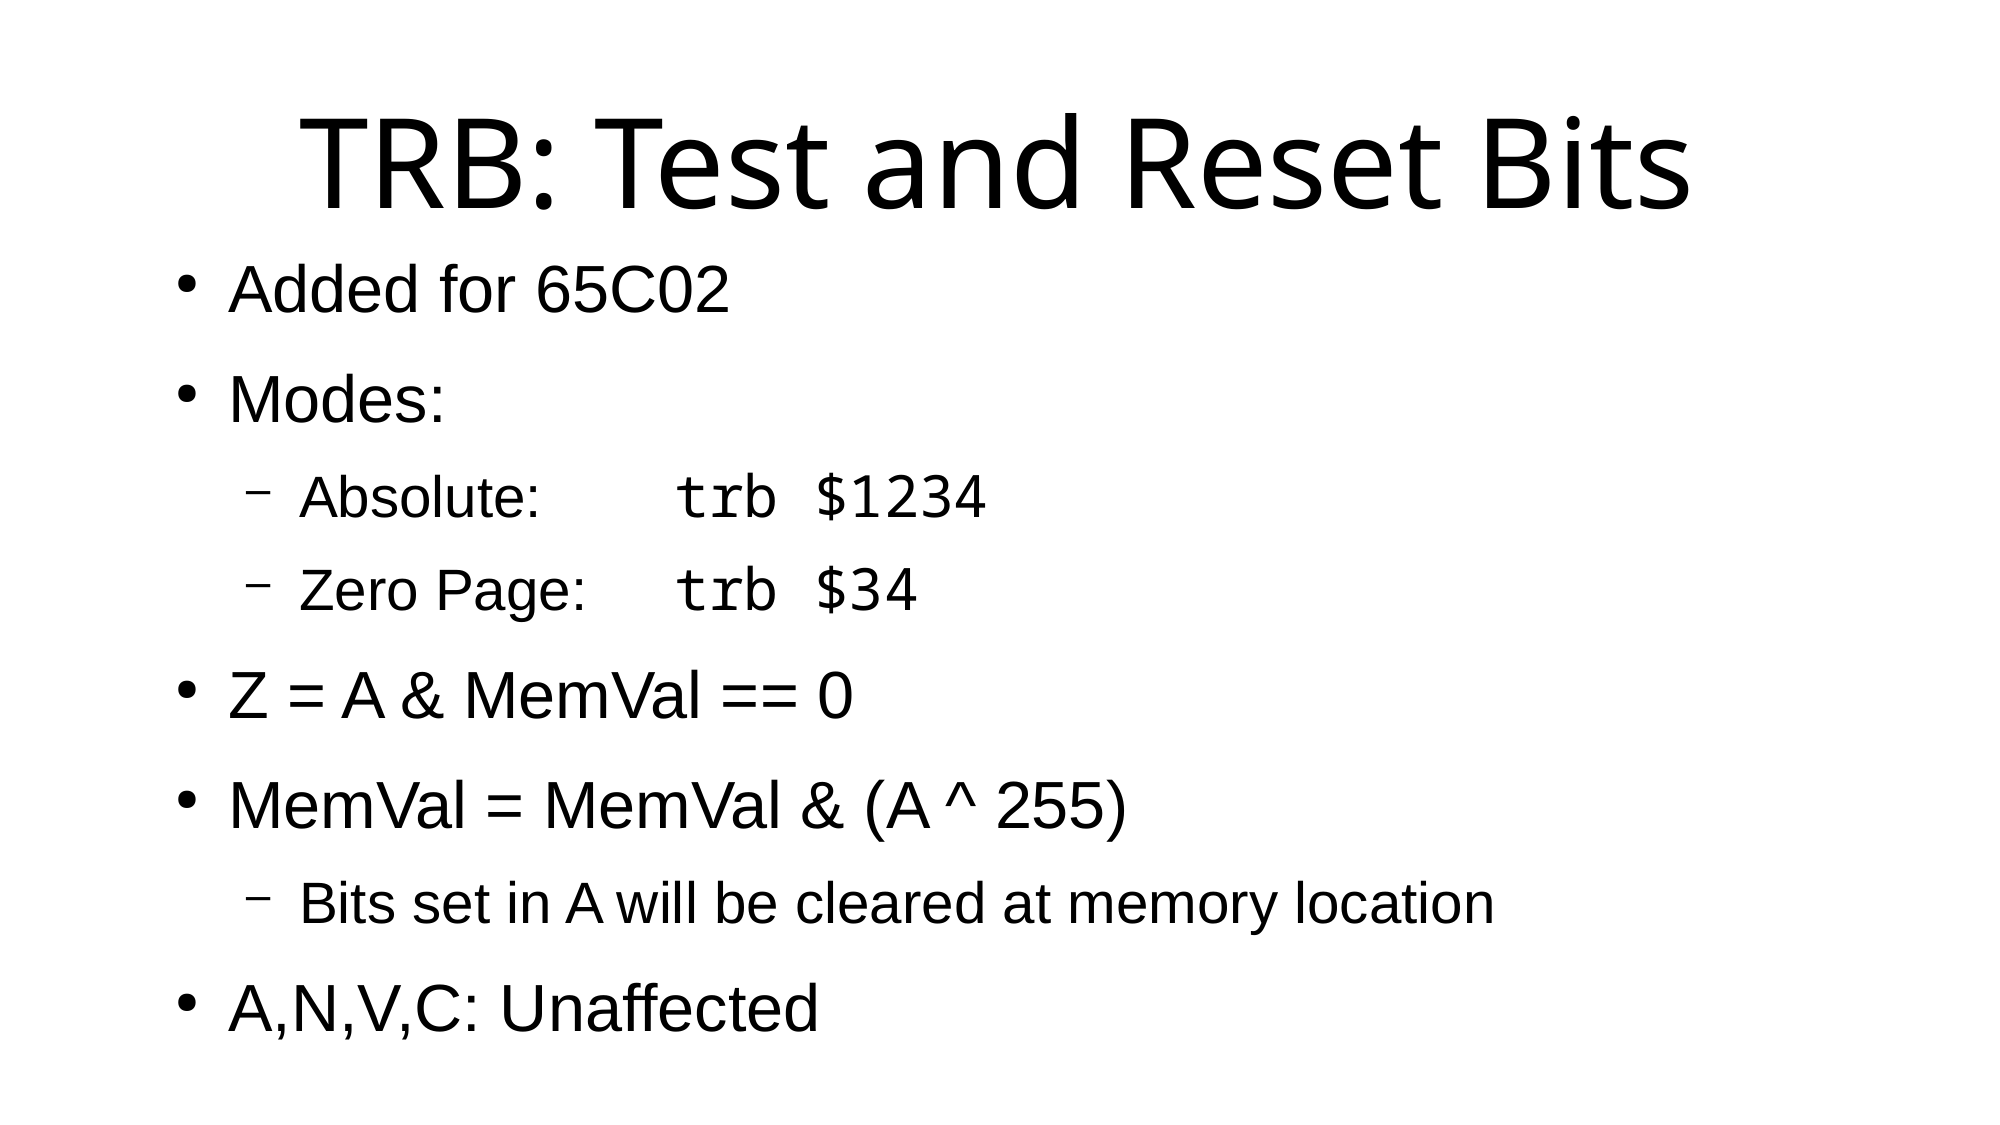

TRB: Test and Reset Bits
# Added for 65C02
Modes:
Absolute:		trb $1234
Zero Page:		trb $34
Z = A & MemVal == 0
MemVal = MemVal & (A ^ 255)
Bits set in A will be cleared at memory location
A,N,V,C: Unaffected